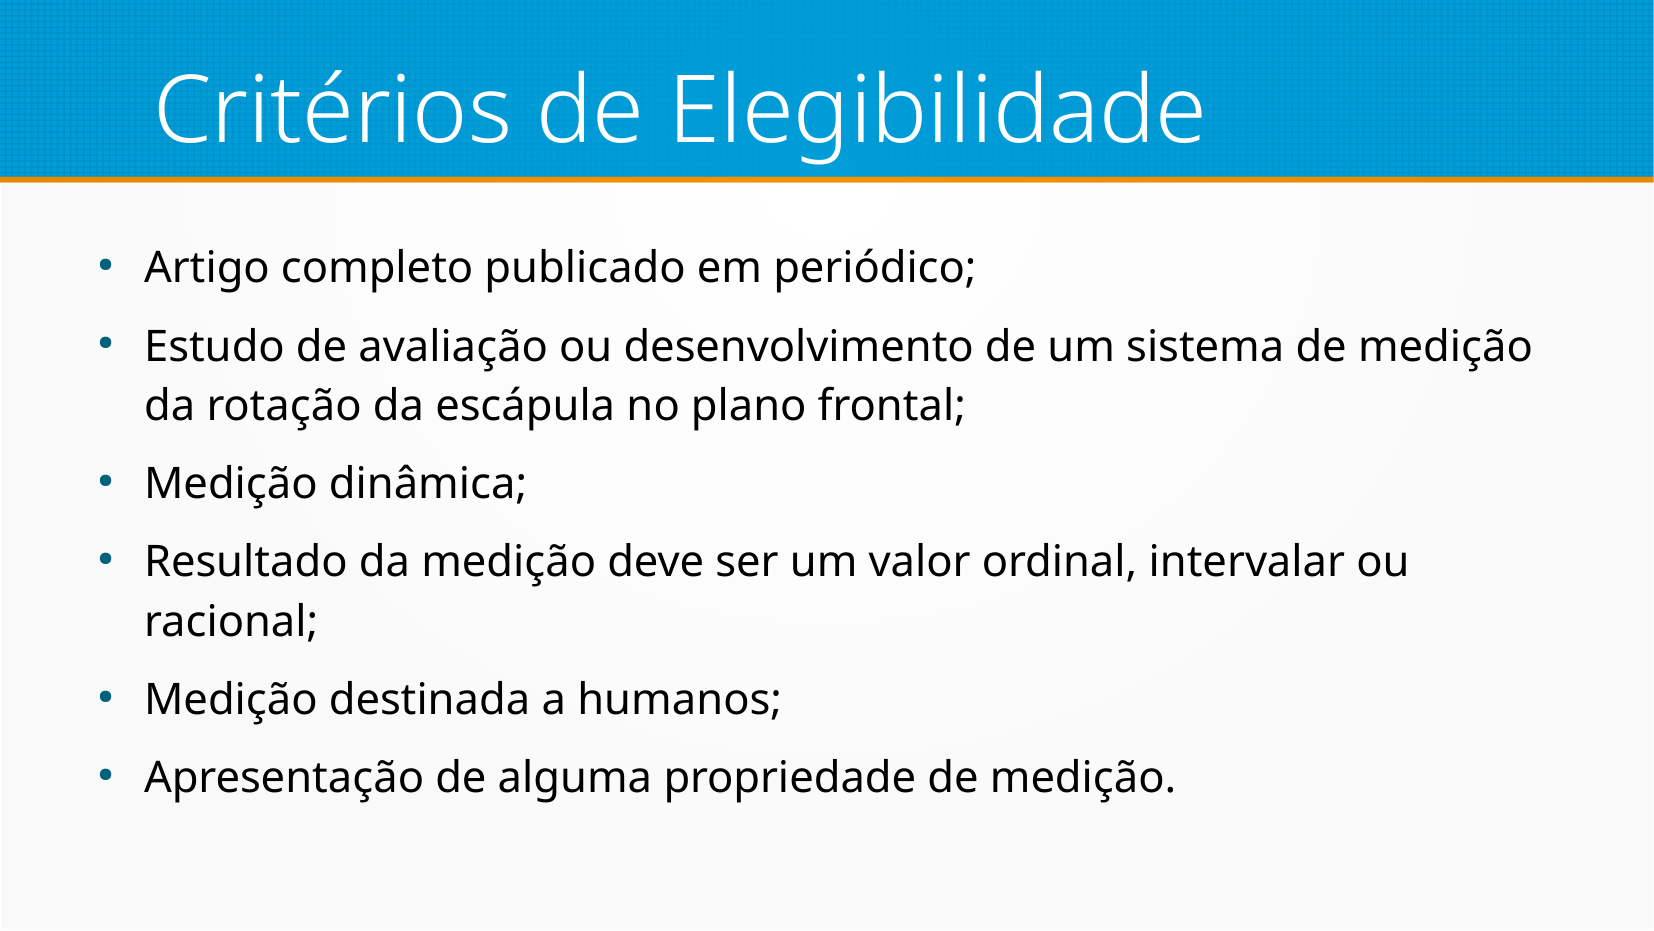

# Critérios de Elegibilidade
Artigo completo publicado em periódico;
Estudo de avaliação ou desenvolvimento de um sistema de medição da rotação da escápula no plano frontal;
Medição dinâmica;
Resultado da medição deve ser um valor ordinal, intervalar ou racional;
Medição destinada a humanos;
Apresentação de alguma propriedade de medição.